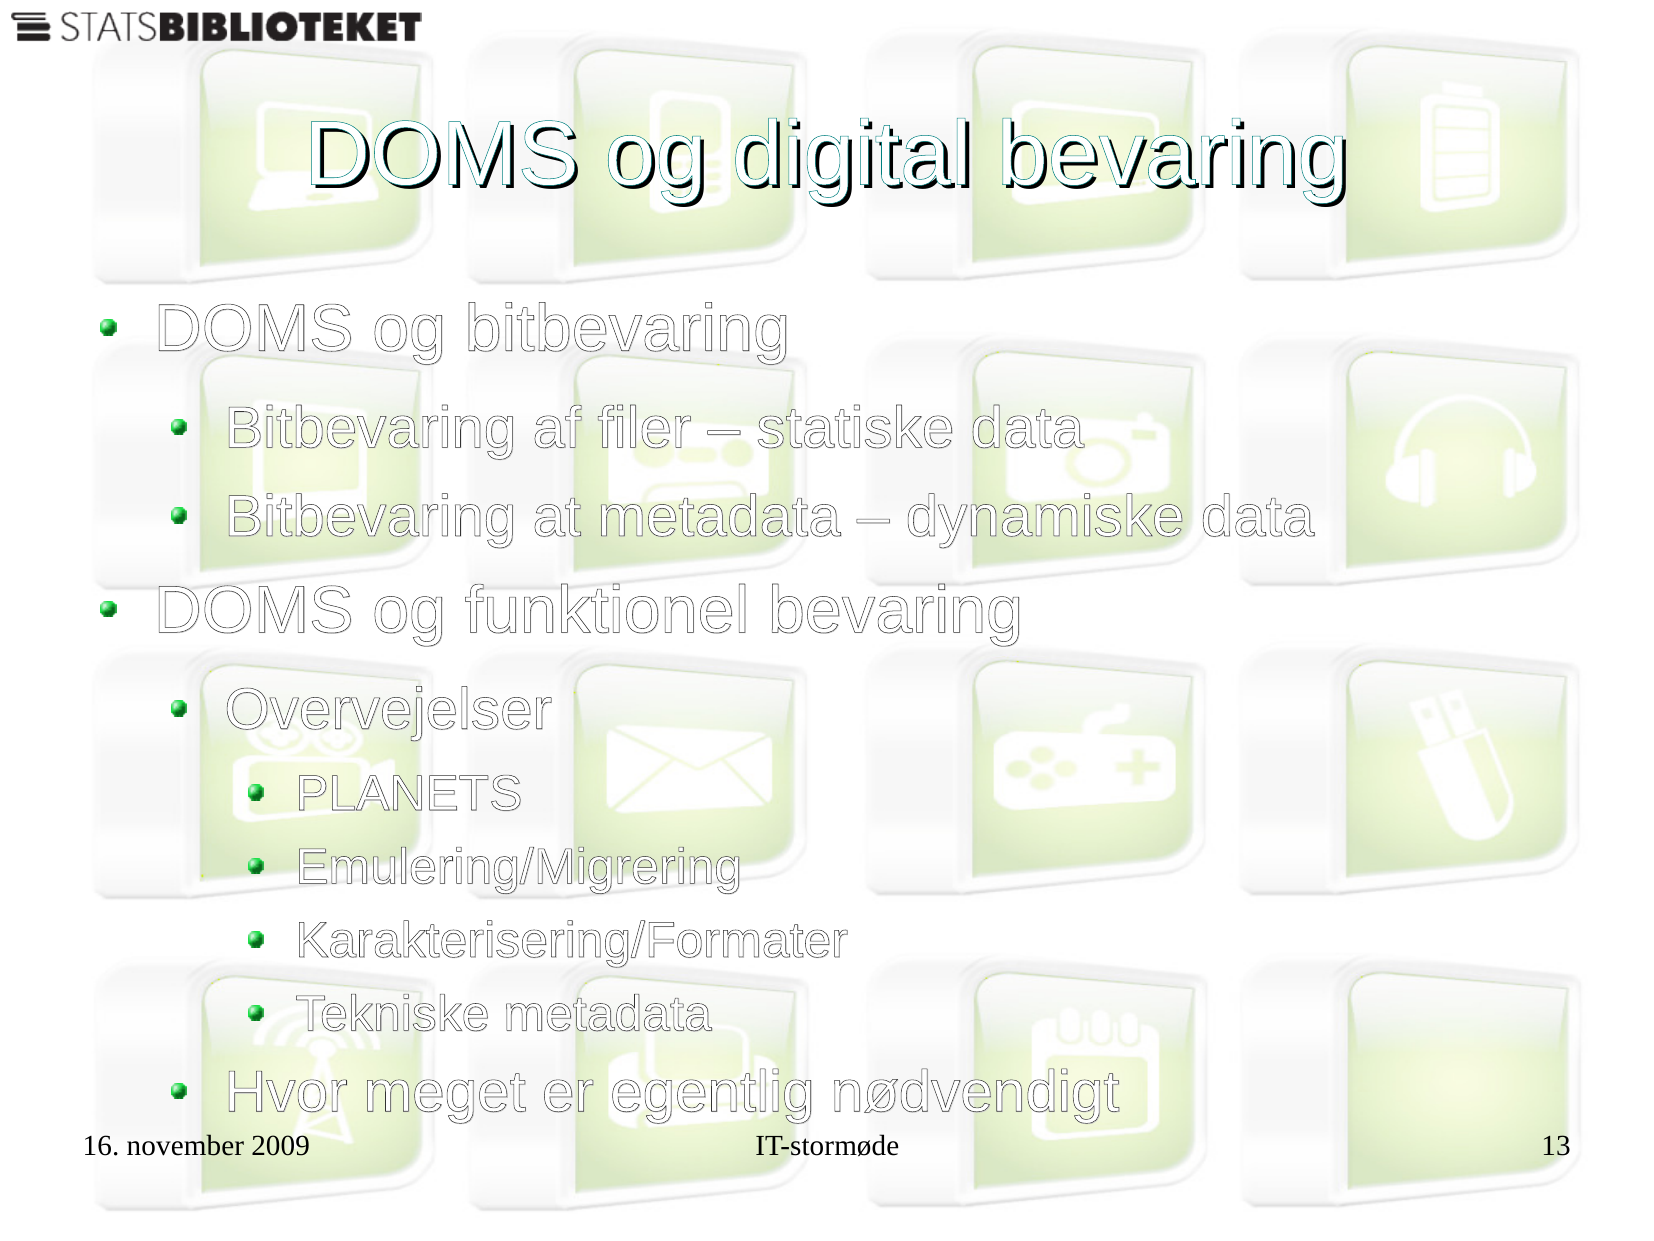

# DOMS og digital bevaring
DOMS og bitbevaring
Bitbevaring af filer – statiske data
Bitbevaring at metadata – dynamiske data
DOMS og funktionel bevaring
Overvejelser
PLANETS
Emulering/Migrering
Karakterisering/Formater
Tekniske metadata
Hvor meget er egentlig nødvendigt
16. november 2009
IT-stormøde
13